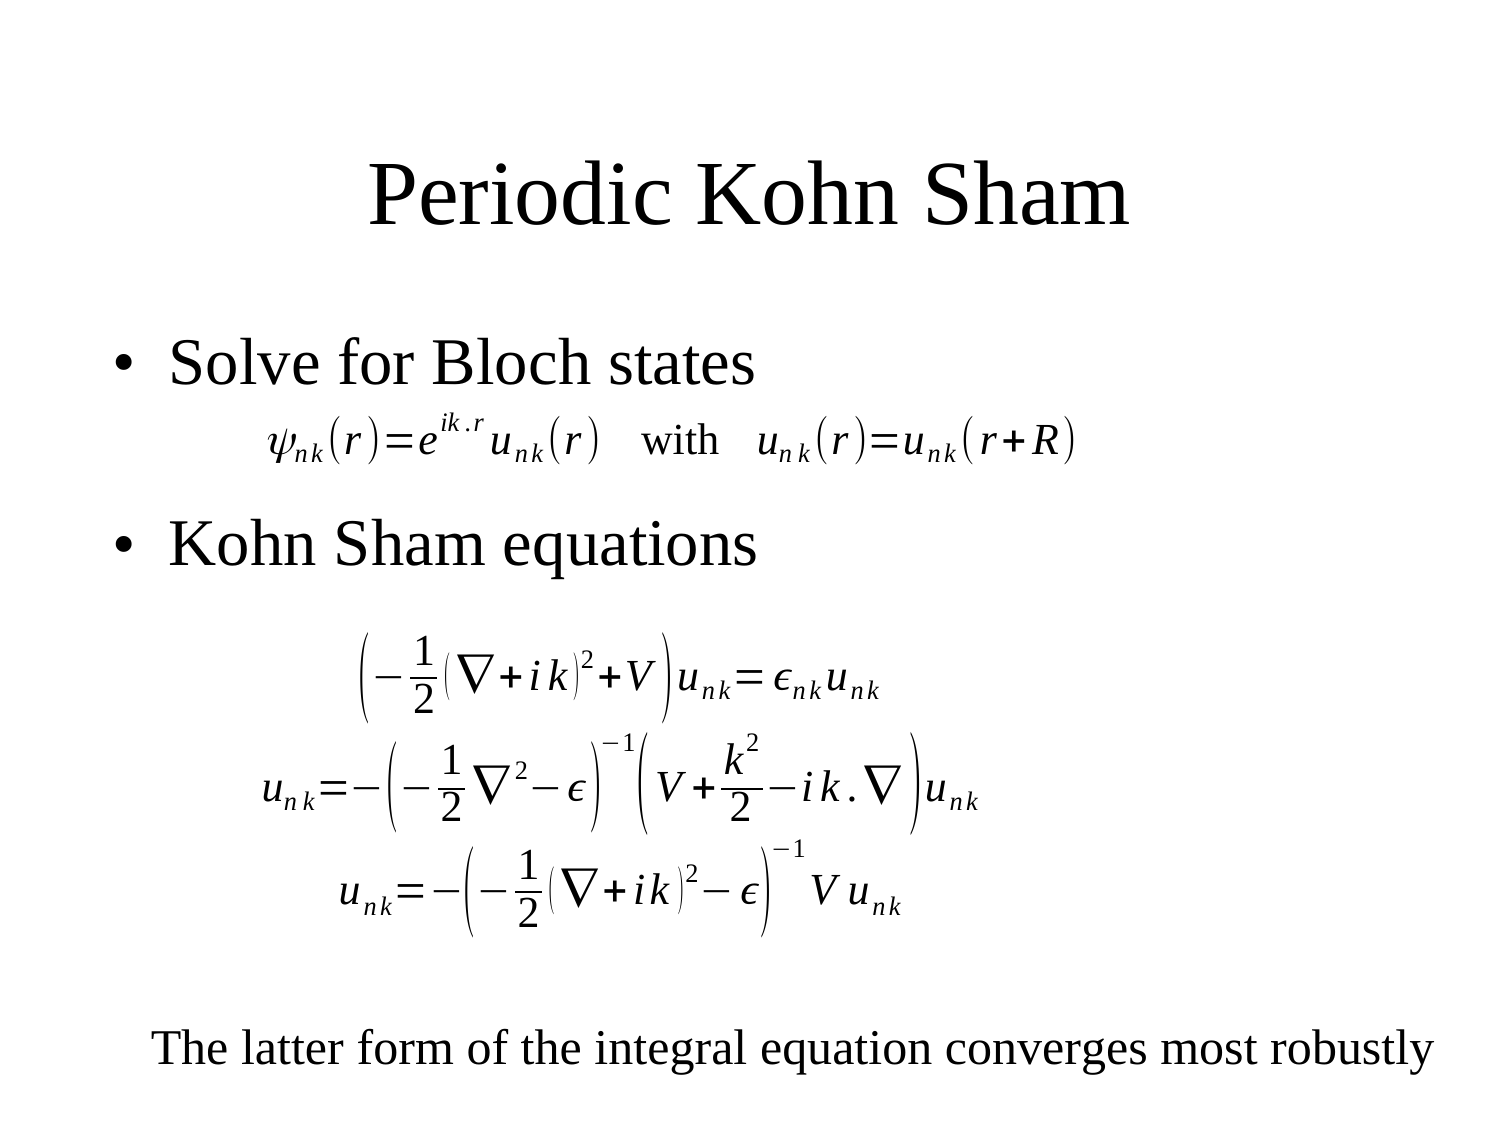

# Periodic Kohn Sham
Solve for Bloch states
Kohn Sham equations
The latter form of the integral equation converges most robustly